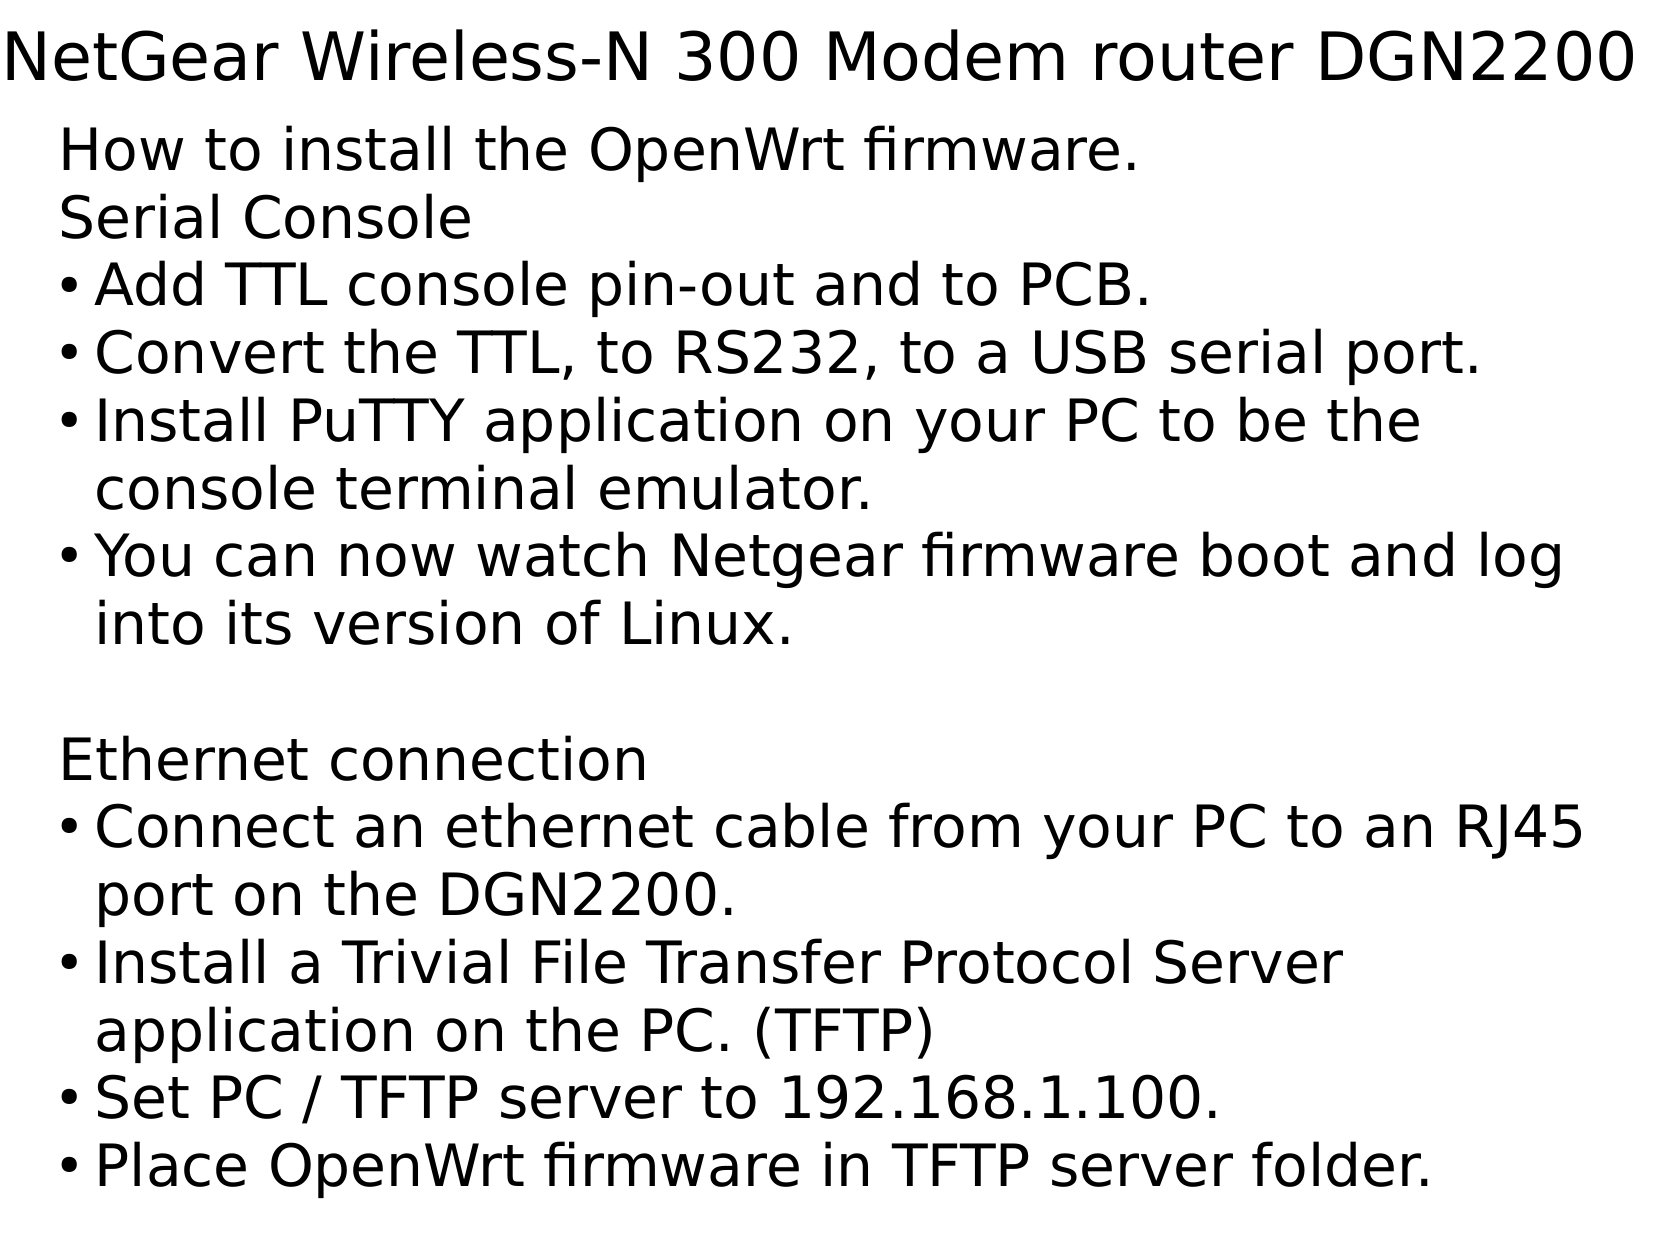

NetGear Wireless-N 300 Modem router DGN2200
# How to install the OpenWrt firmware.
Serial Console
Add TTL console pin-out and to PCB.
Convert the TTL, to RS232, to a USB serial port.
Install PuTTY application on your PC to be the console terminal emulator.
You can now watch Netgear firmware boot and log into its version of Linux.
Ethernet connection
Connect an ethernet cable from your PC to an RJ45 port on the DGN2200.
Install a Trivial File Transfer Protocol Server application on the PC. (TFTP)
Set PC / TFTP server to 192.168.1.100.
Place OpenWrt firmware in TFTP server folder.